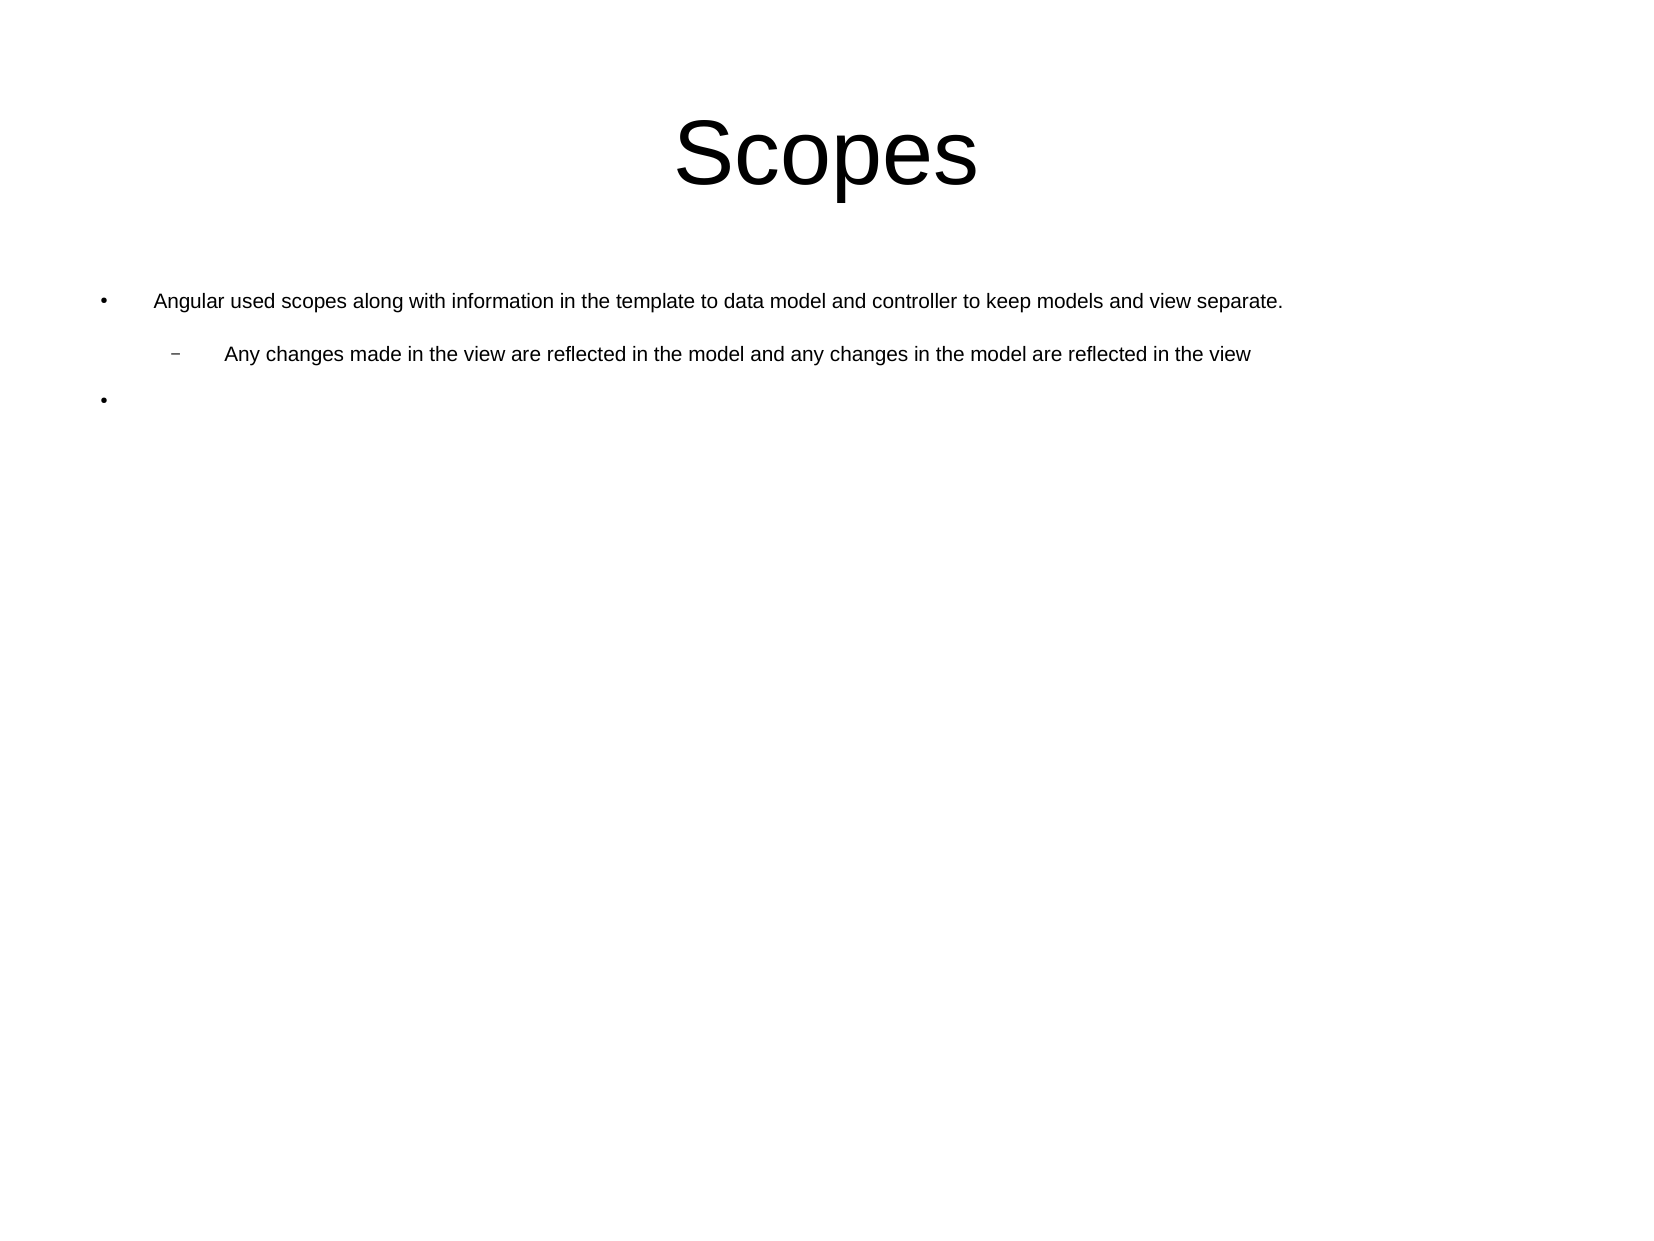

# Scopes
Angular used scopes along with information in the template to data model and controller to keep models and view separate.
Any changes made in the view are reflected in the model and any changes in the model are reflected in the view